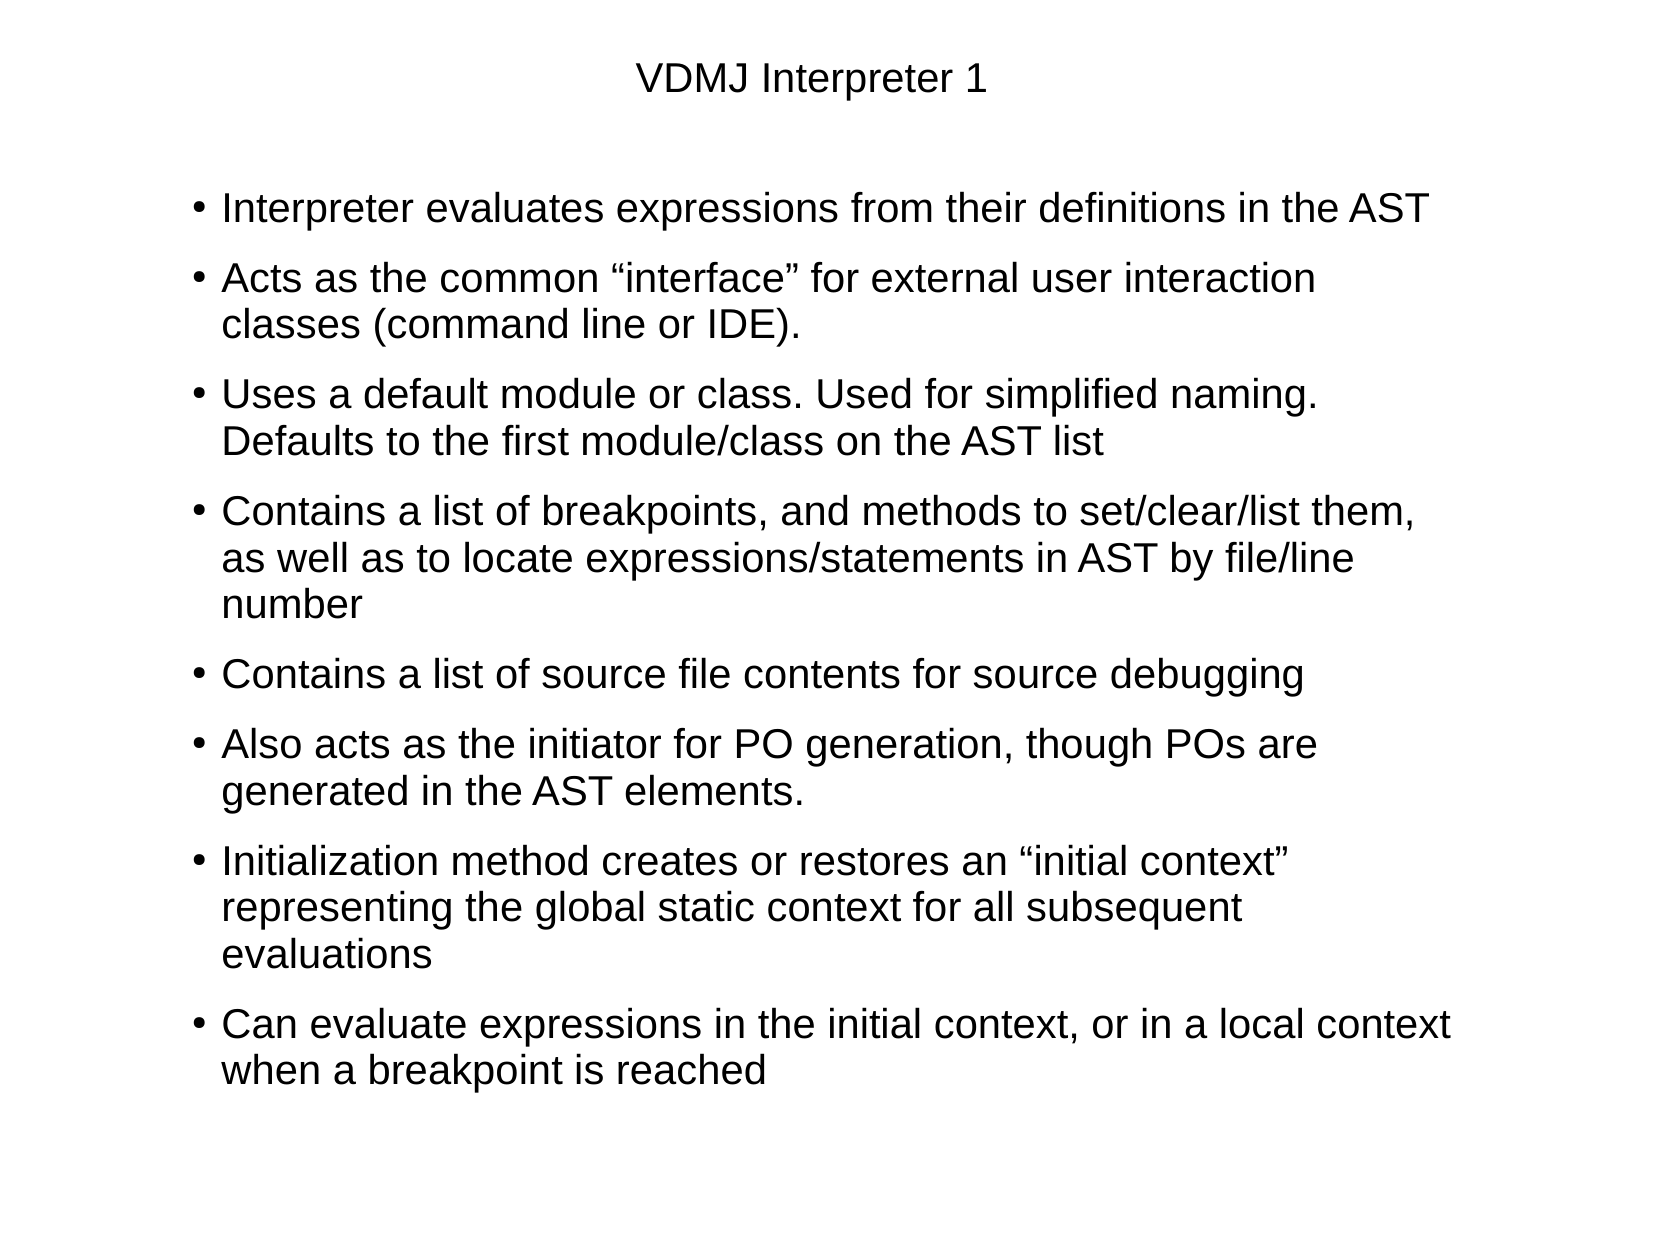

VDMJ Interpreter 1
Interpreter evaluates expressions from their definitions in the AST
Acts as the common “interface” for external user interaction classes (command line or IDE).
Uses a default module or class. Used for simplified naming. Defaults to the first module/class on the AST list
Contains a list of breakpoints, and methods to set/clear/list them, as well as to locate expressions/statements in AST by file/line number
Contains a list of source file contents for source debugging
Also acts as the initiator for PO generation, though POs are generated in the AST elements.
Initialization method creates or restores an “initial context” representing the global static context for all subsequent evaluations
Can evaluate expressions in the initial context, or in a local context when a breakpoint is reached